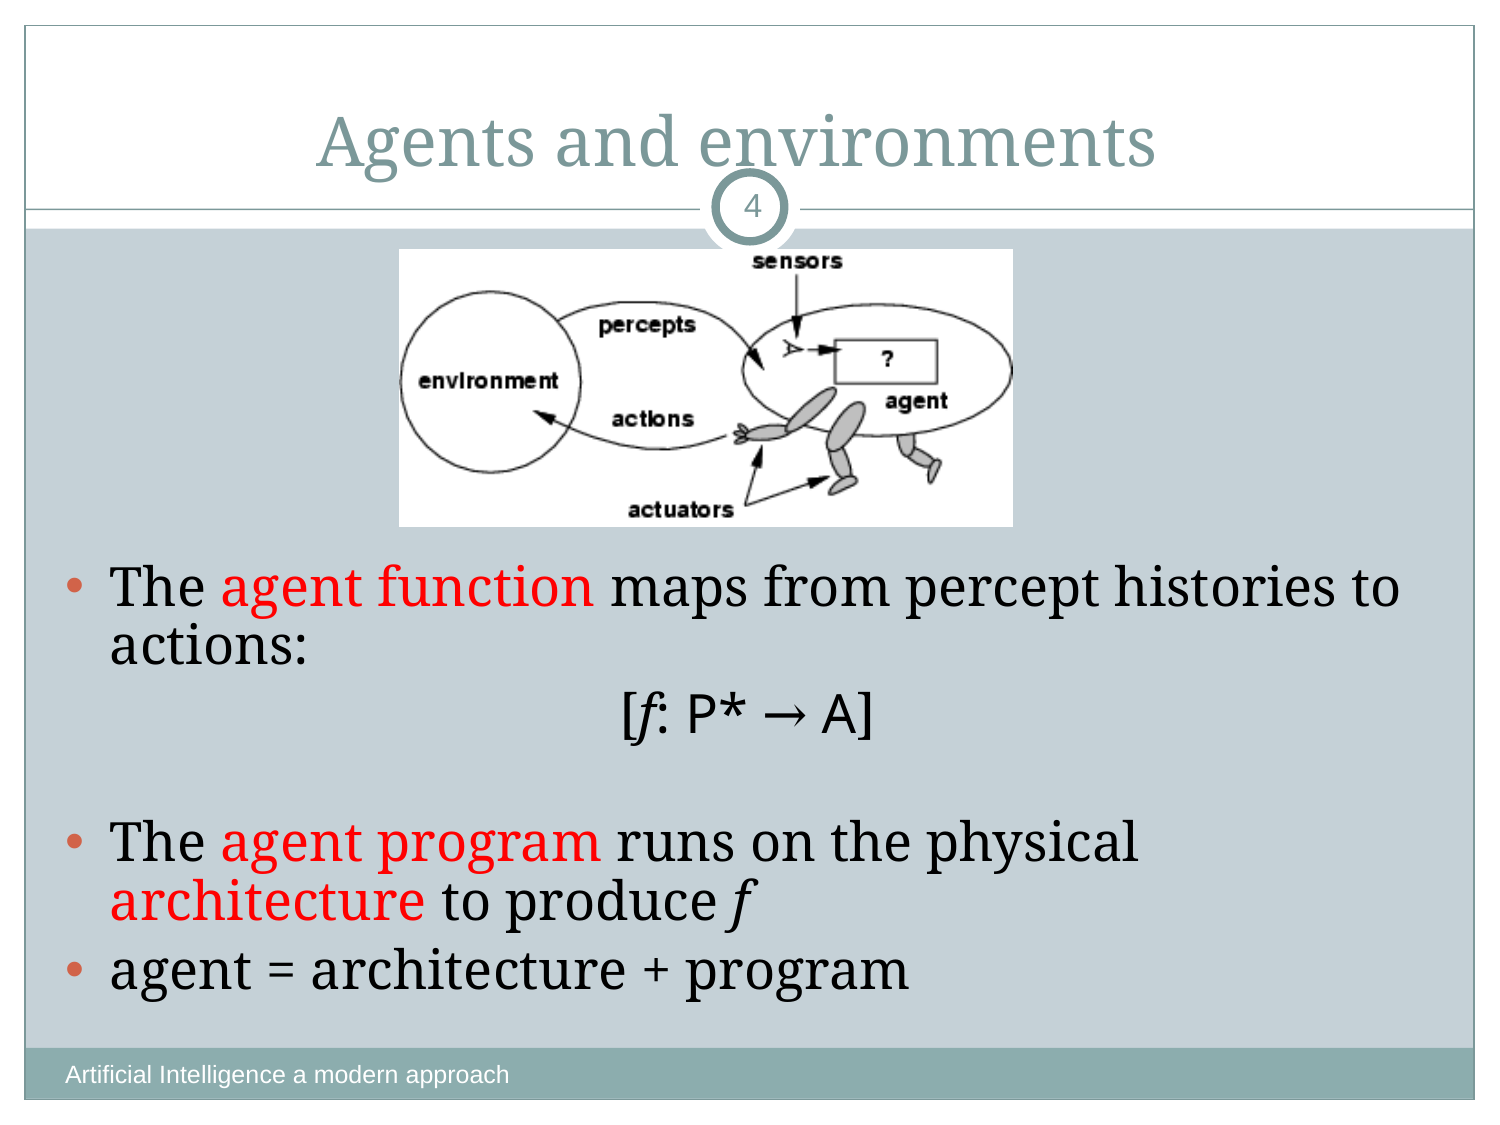

# Agents and environments
The agent function maps from percept histories to actions:
[f: P* → A]
The agent program runs on the physical architecture to produce f
agent = architecture + program
Artificial Intelligence a modern approach